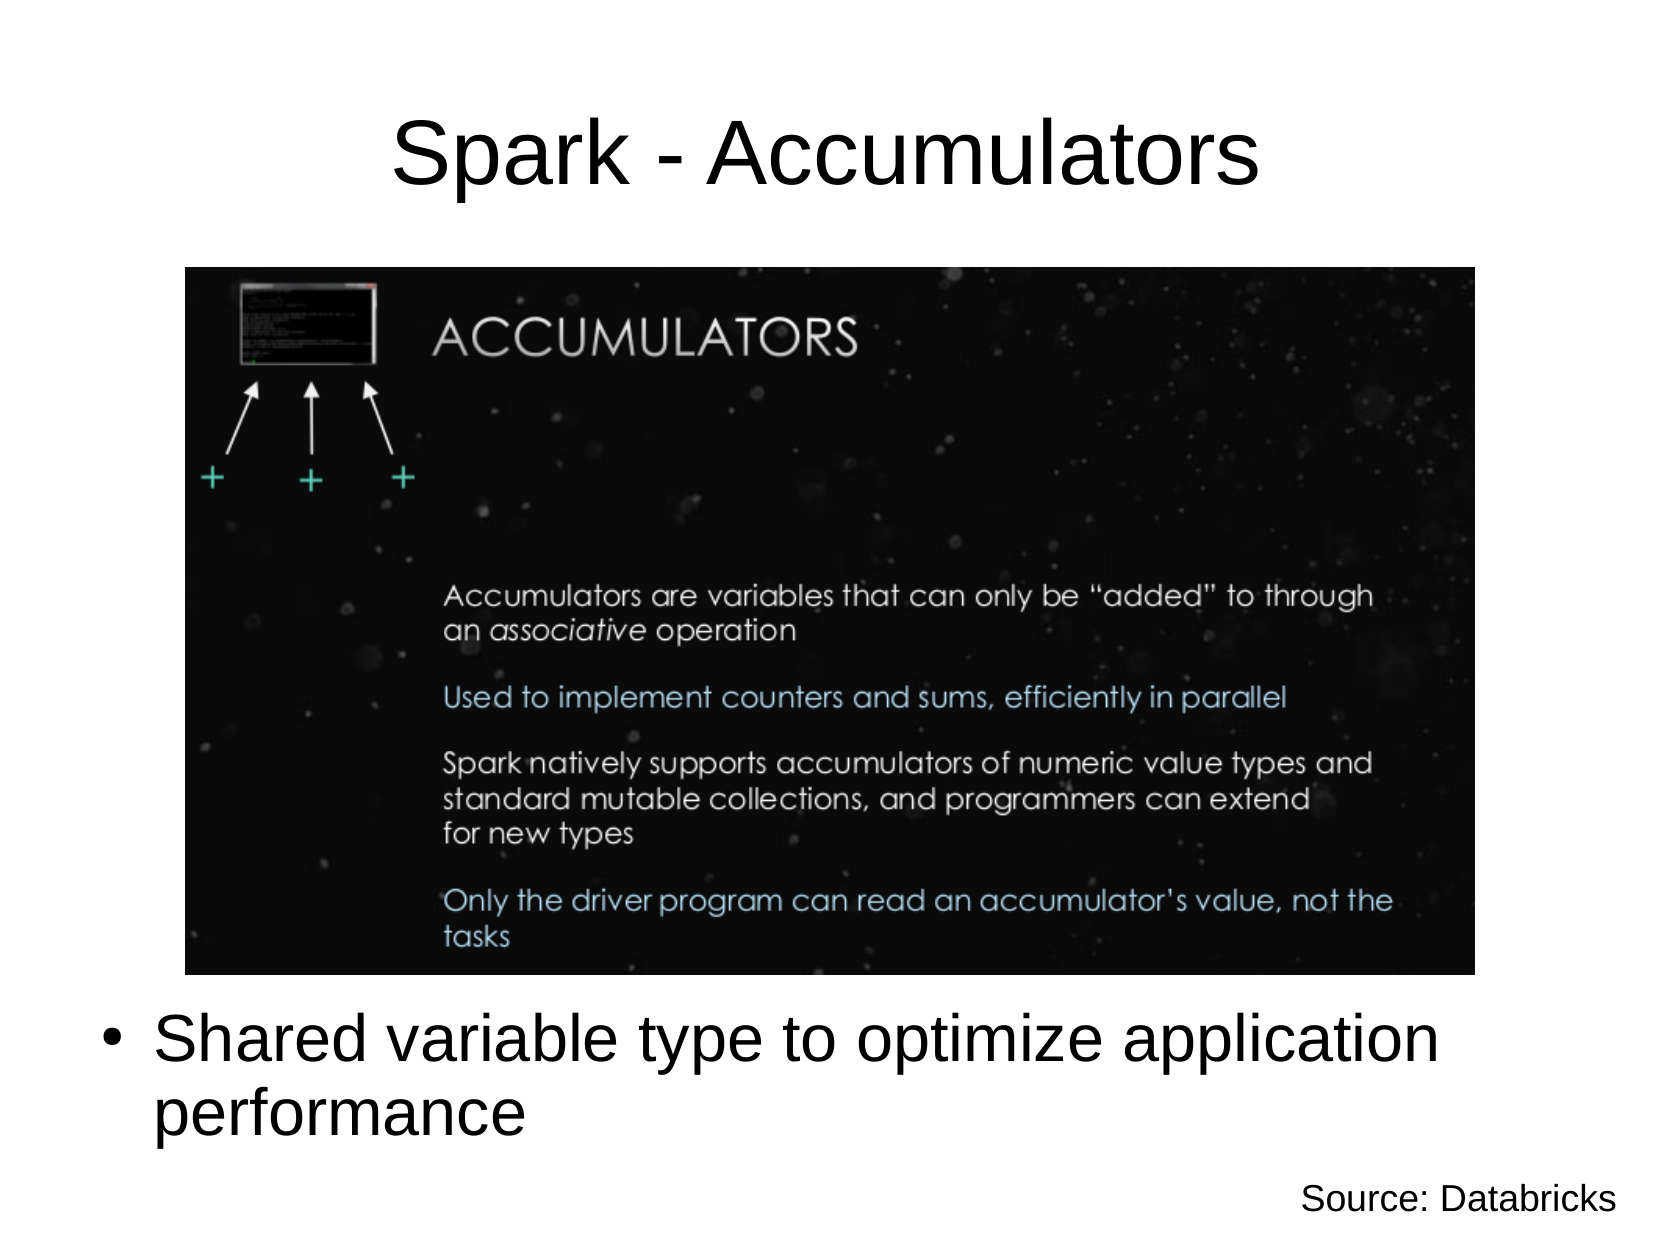

# Spark - Accumulators
Shared variable type to optimize application performance
Source: Databricks